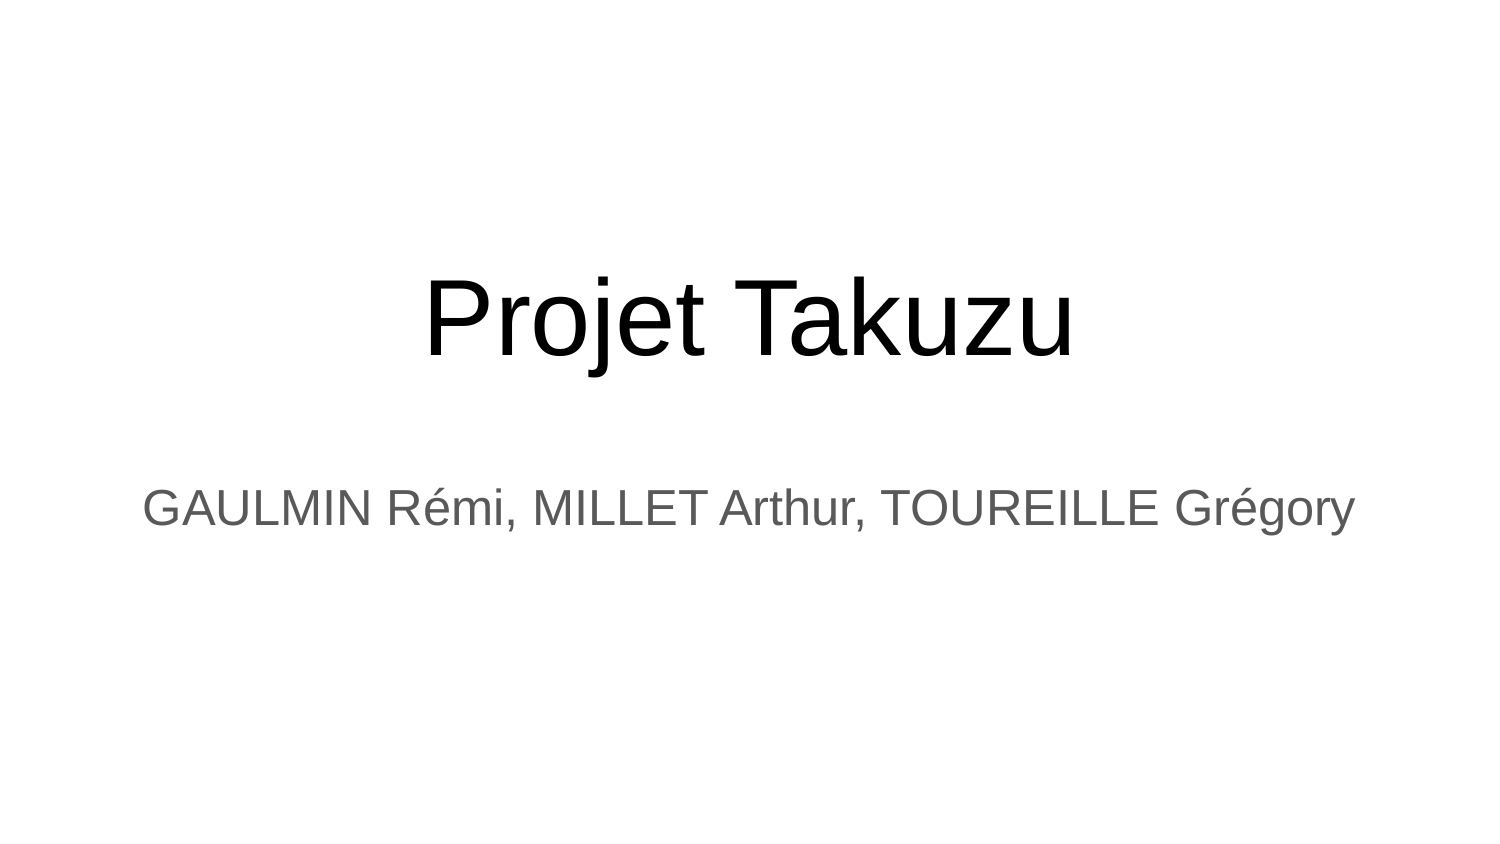

# Projet Takuzu
GAULMIN Rémi, MILLET Arthur, TOUREILLE Grégory